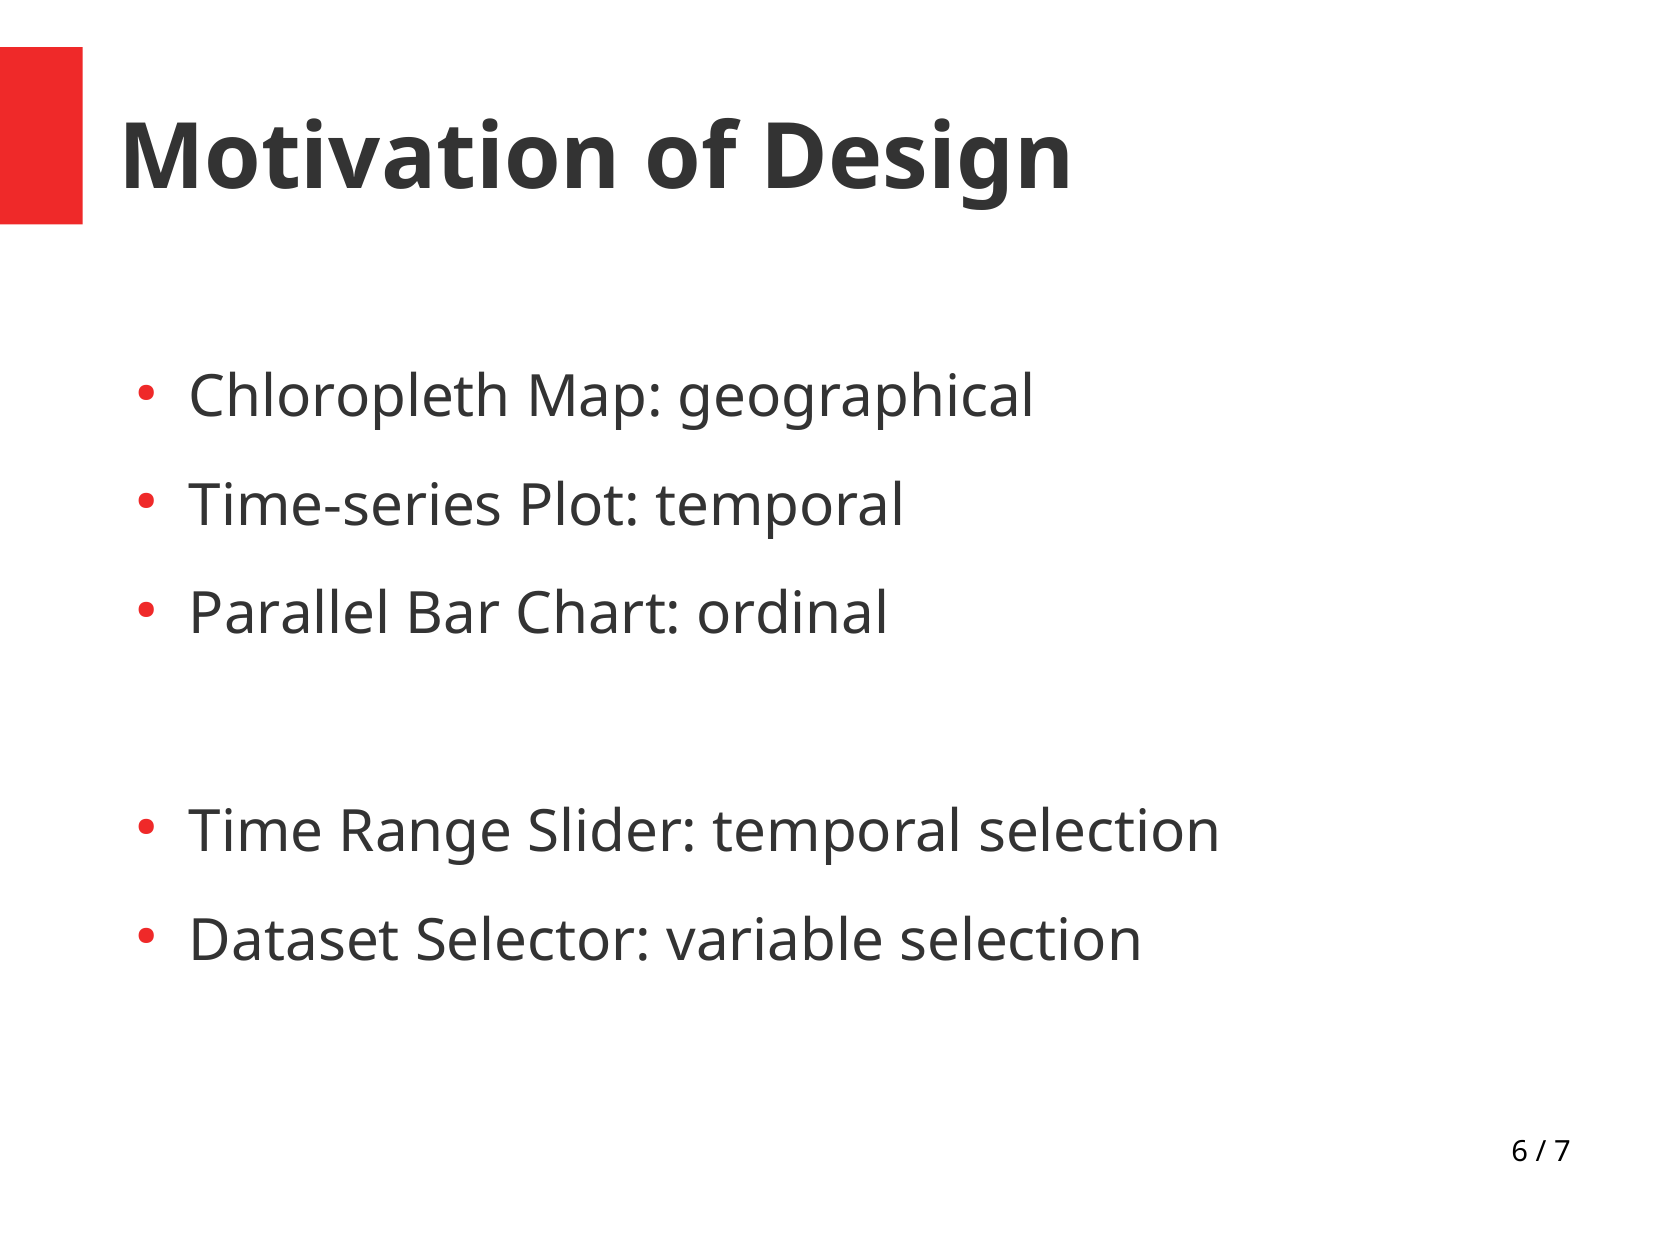

# Motivation of Design
Chloropleth Map: geographical
Time-series Plot: temporal
Parallel Bar Chart: ordinal
Time Range Slider: temporal selection
Dataset Selector: variable selection
6